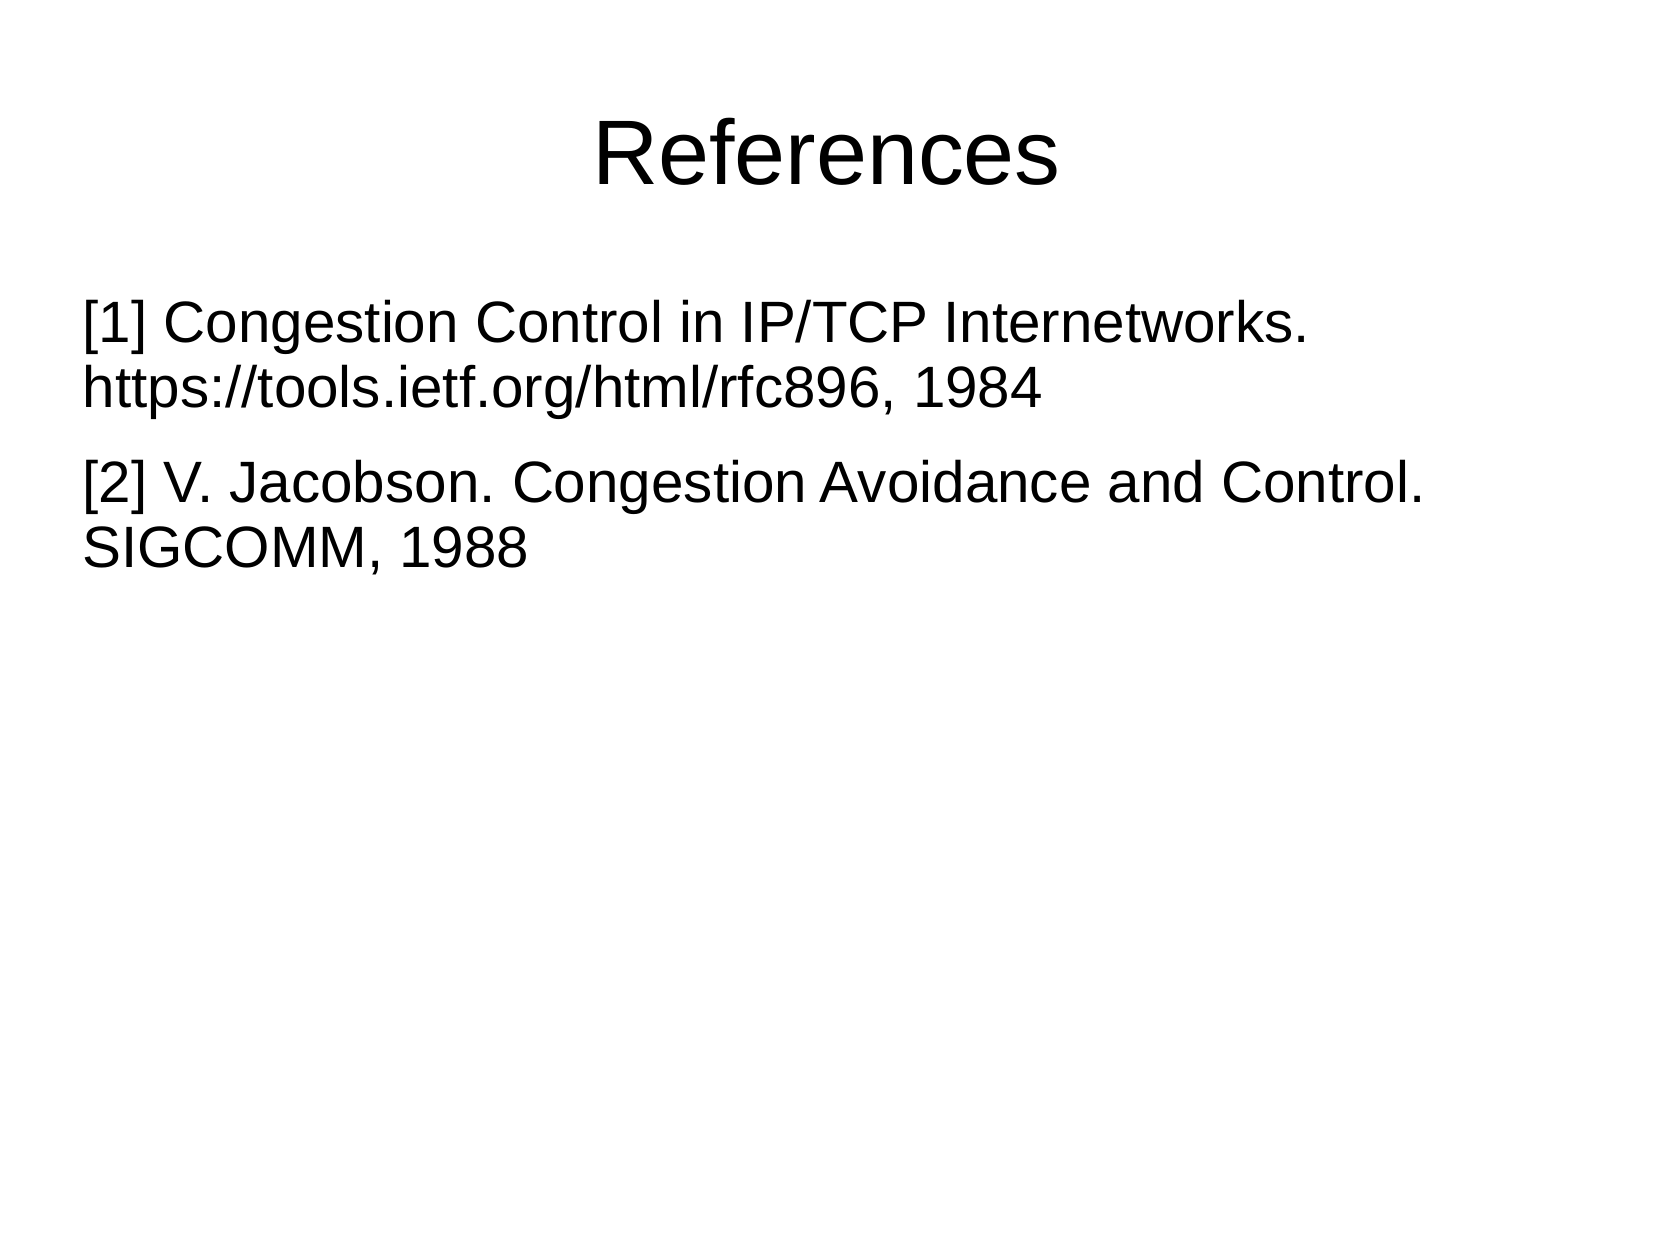

# References
[1] Congestion Control in IP/TCP Internetworks. https://tools.ietf.org/html/rfc896, 1984
[2] V. Jacobson. Congestion Avoidance and Control. SIGCOMM, 1988